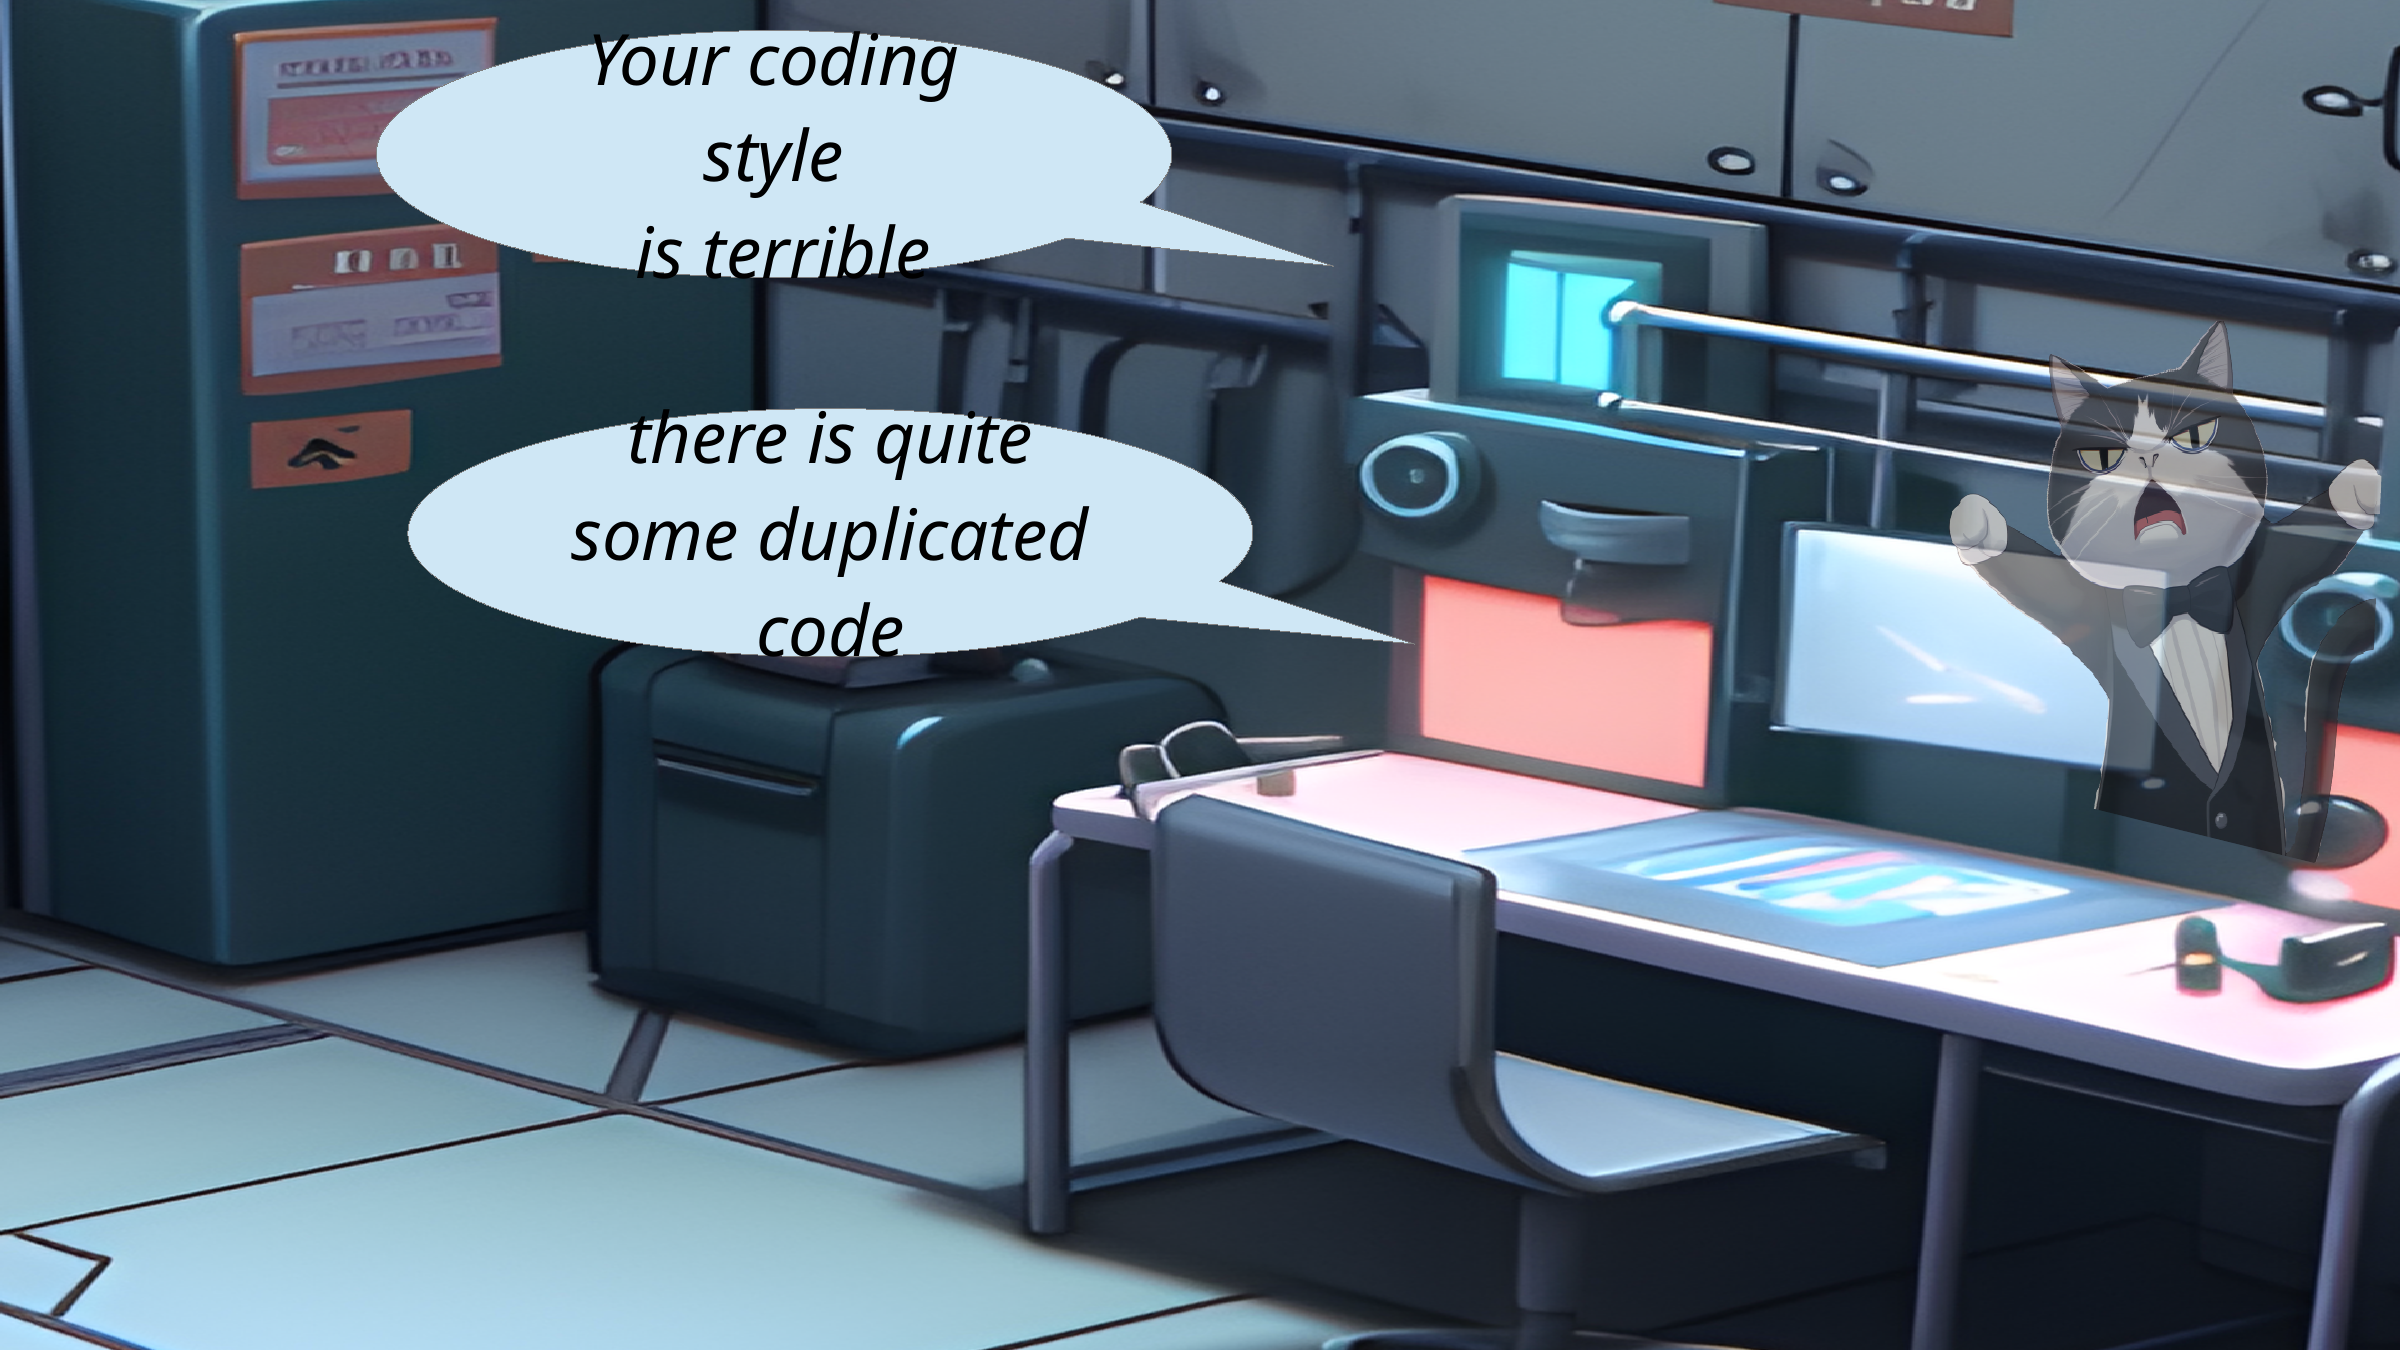

Your coding style
 is terrible
there is quite some duplicated code